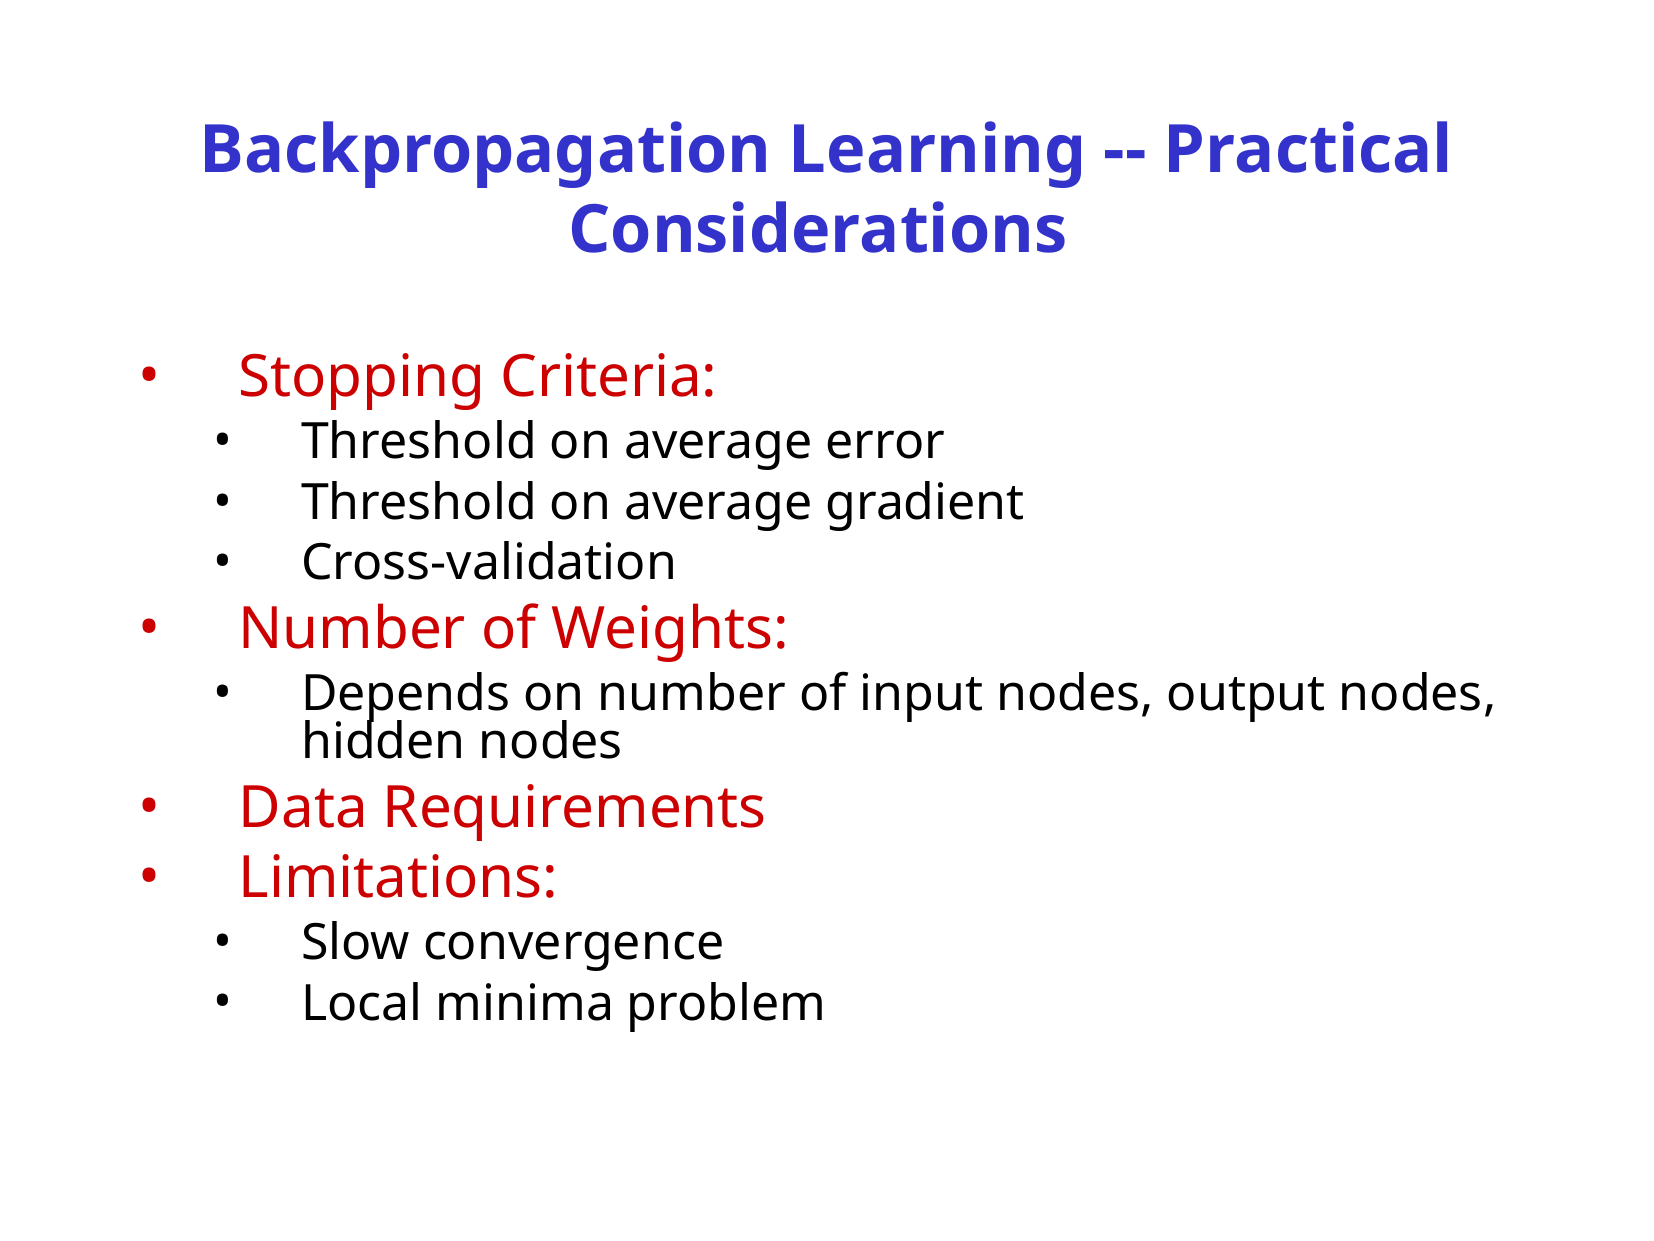

# Backpropagation Learning -- Practical Considerations
Stopping Criteria:
Threshold on average error
Threshold on average gradient
Cross-validation
Number of Weights:
Depends on number of input nodes, output nodes, hidden nodes
Data Requirements
Limitations:
Slow convergence
Local minima problem